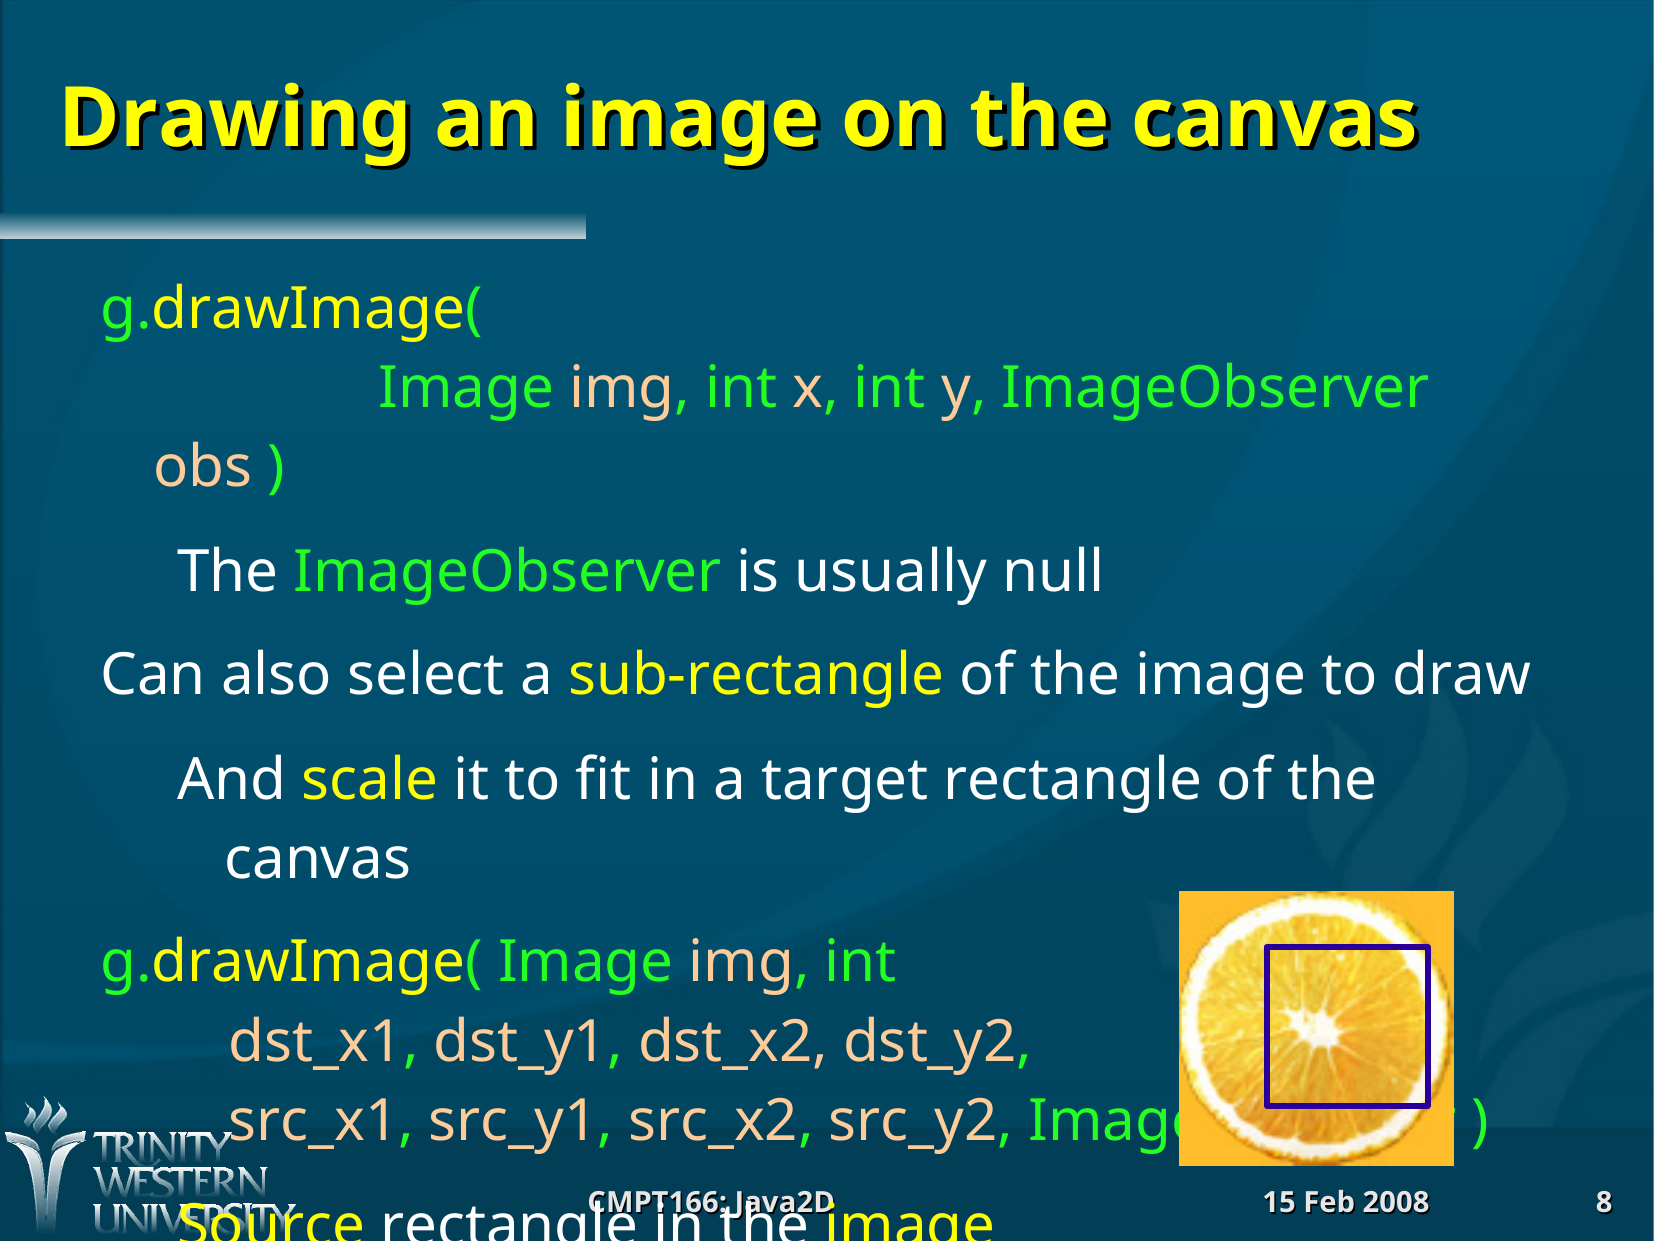

# Drawing an image on the canvas
g.drawImage(
			Image img, int x, int y, ImageObserver obs )
The ImageObserver is usually null
Can also select a sub-rectangle of the image to draw
And scale it to fit in a target rectangle of the canvas
g.drawImage( Image img, int
	dst_x1, dst_y1, dst_x2, dst_y2,
	src_x1, src_y1, src_x2, src_y2, ImageObserver )
Source rectangle in the image
Destination rectangle in the canvas
CMPT166: Java2D
15 Feb 2008
8